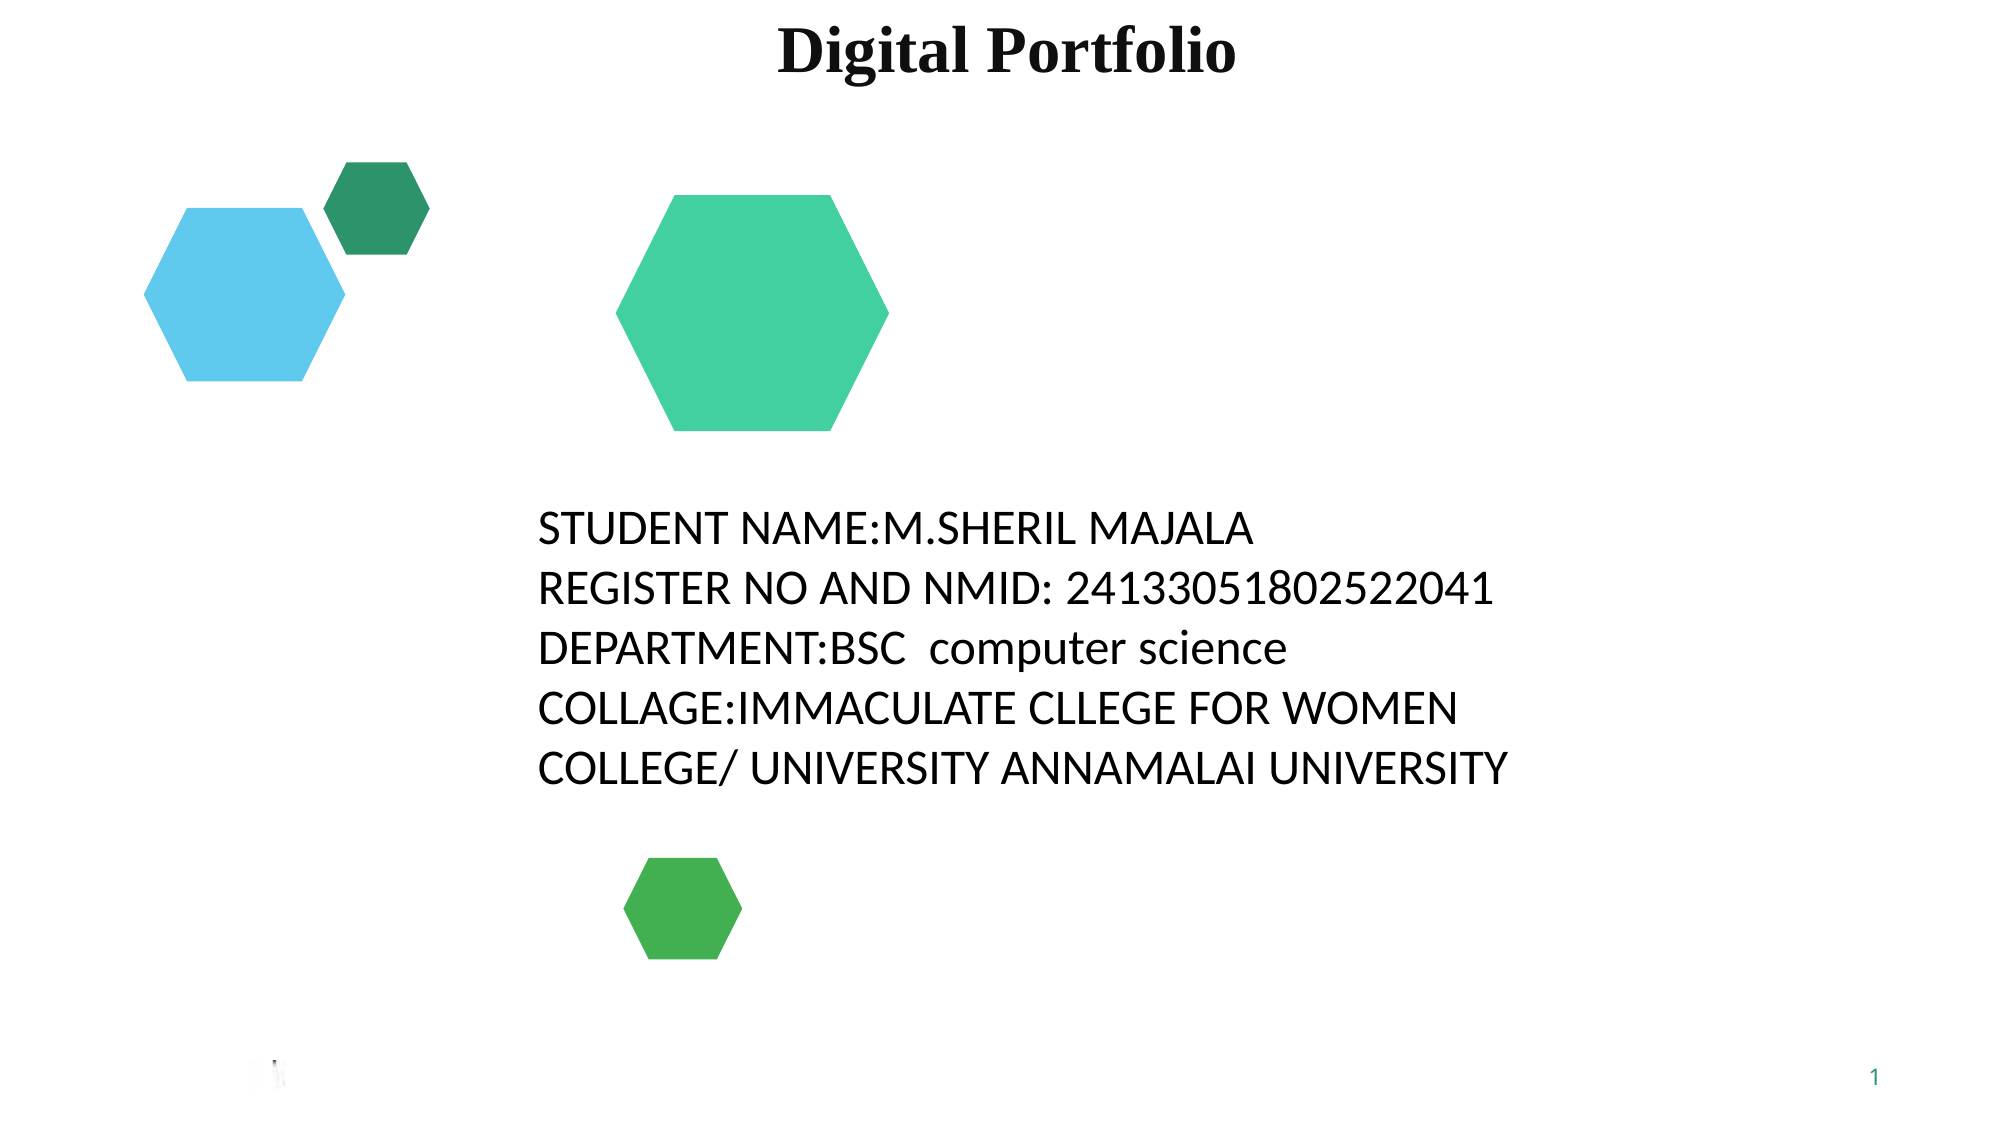

# Digital Portfolio
STUDENT NAME:M.SHERIL MAJALA
REGISTER NO AND NMID: 24133051802522041
DEPARTMENT:BSC computer science
COLLAGE:IMMACULATE CLLEGE FOR WOMEN COLLEGE/ UNIVERSITY ANNAMALAI UNIVERSITY